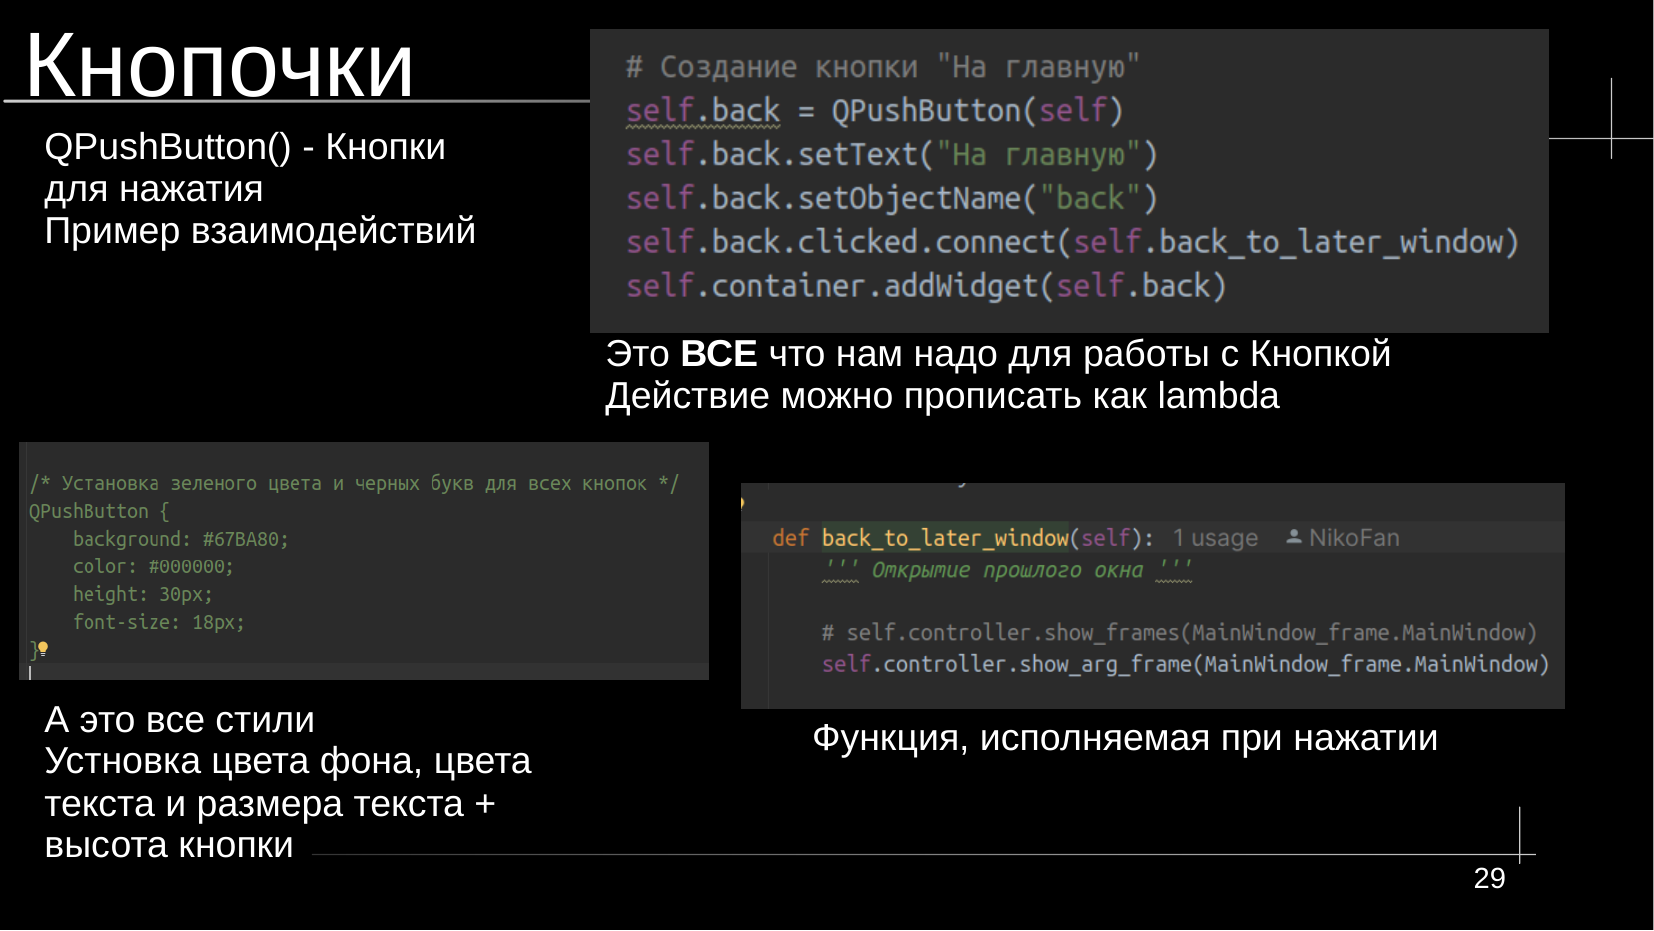

# Кнопочки
QPushButton() - Кнопки для нажатия
Пример взаимодействий
Это ВСЕ что нам надо для работы с Кнопкой
Действие можно прописать как lambda
А это все стили
Устновка цвета фона, цвета текста и размера текста + высота кнопки
Функция, исполняемая при нажатии
29